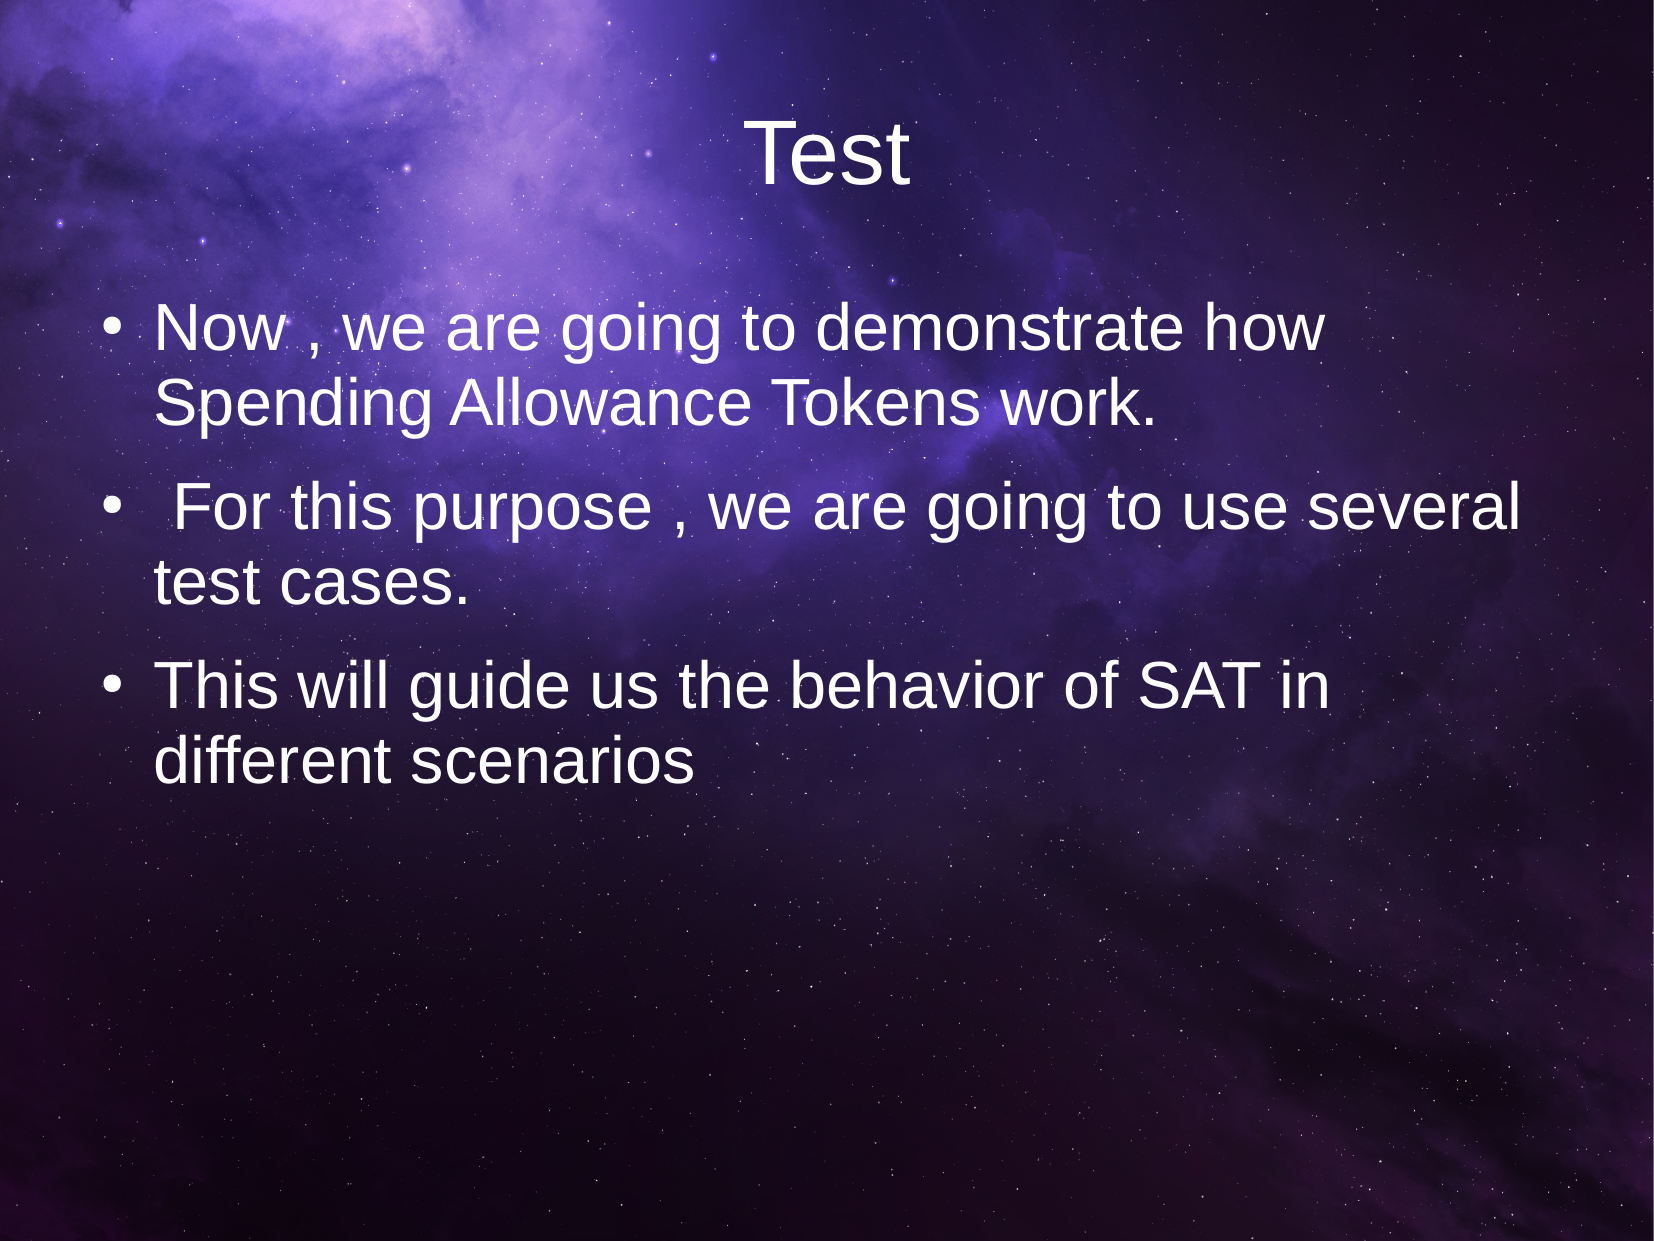

# Test
Now , we are going to demonstrate how Spending Allowance Tokens work.
 For this purpose , we are going to use several test cases.
This will guide us the behavior of SAT in different scenarios